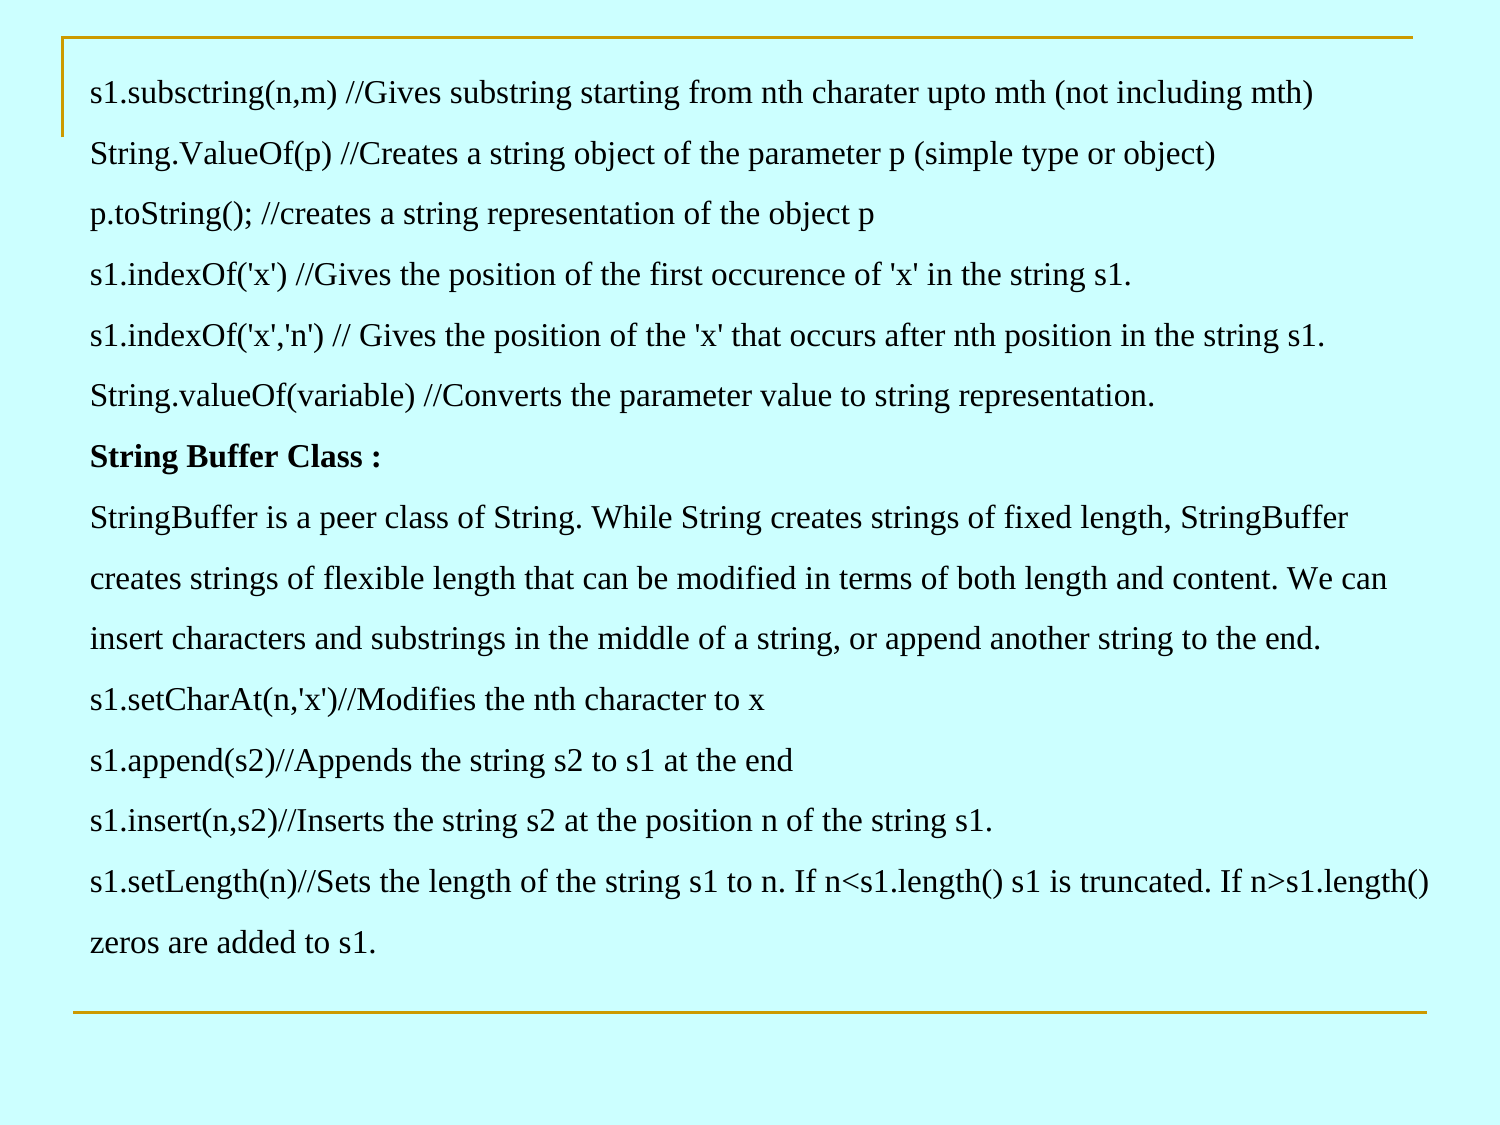

s1.subsctring(n,m) //Gives substring starting from nth charater upto mth (not including mth)
String.ValueOf(p) //Creates a string object of the parameter p (simple type or object)
p.toString(); //creates a string representation of the object p
s1.indexOf('x') //Gives the position of the first occurence of 'x' in the string s1.
s1.indexOf('x','n') // Gives the position of the 'x' that occurs after nth position in the string s1.
String.valueOf(variable) //Converts the parameter value to string representation.
String Buffer Class :
StringBuffer is a peer class of String. While String creates strings of fixed length, StringBuffer
creates strings of flexible length that can be modified in terms of both length and content. We can
insert characters and substrings in the middle of a string, or append another string to the end.
s1.setCharAt(n,'x')//Modifies the nth character to x
s1.append(s2)//Appends the string s2 to s1 at the end
s1.insert(n,s2)//Inserts the string s2 at the position n of the string s1.
s1.setLength(n)//Sets the length of the string s1 to n. If n<s1.length() s1 is truncated. If n>s1.length()
zeros are added to s1.